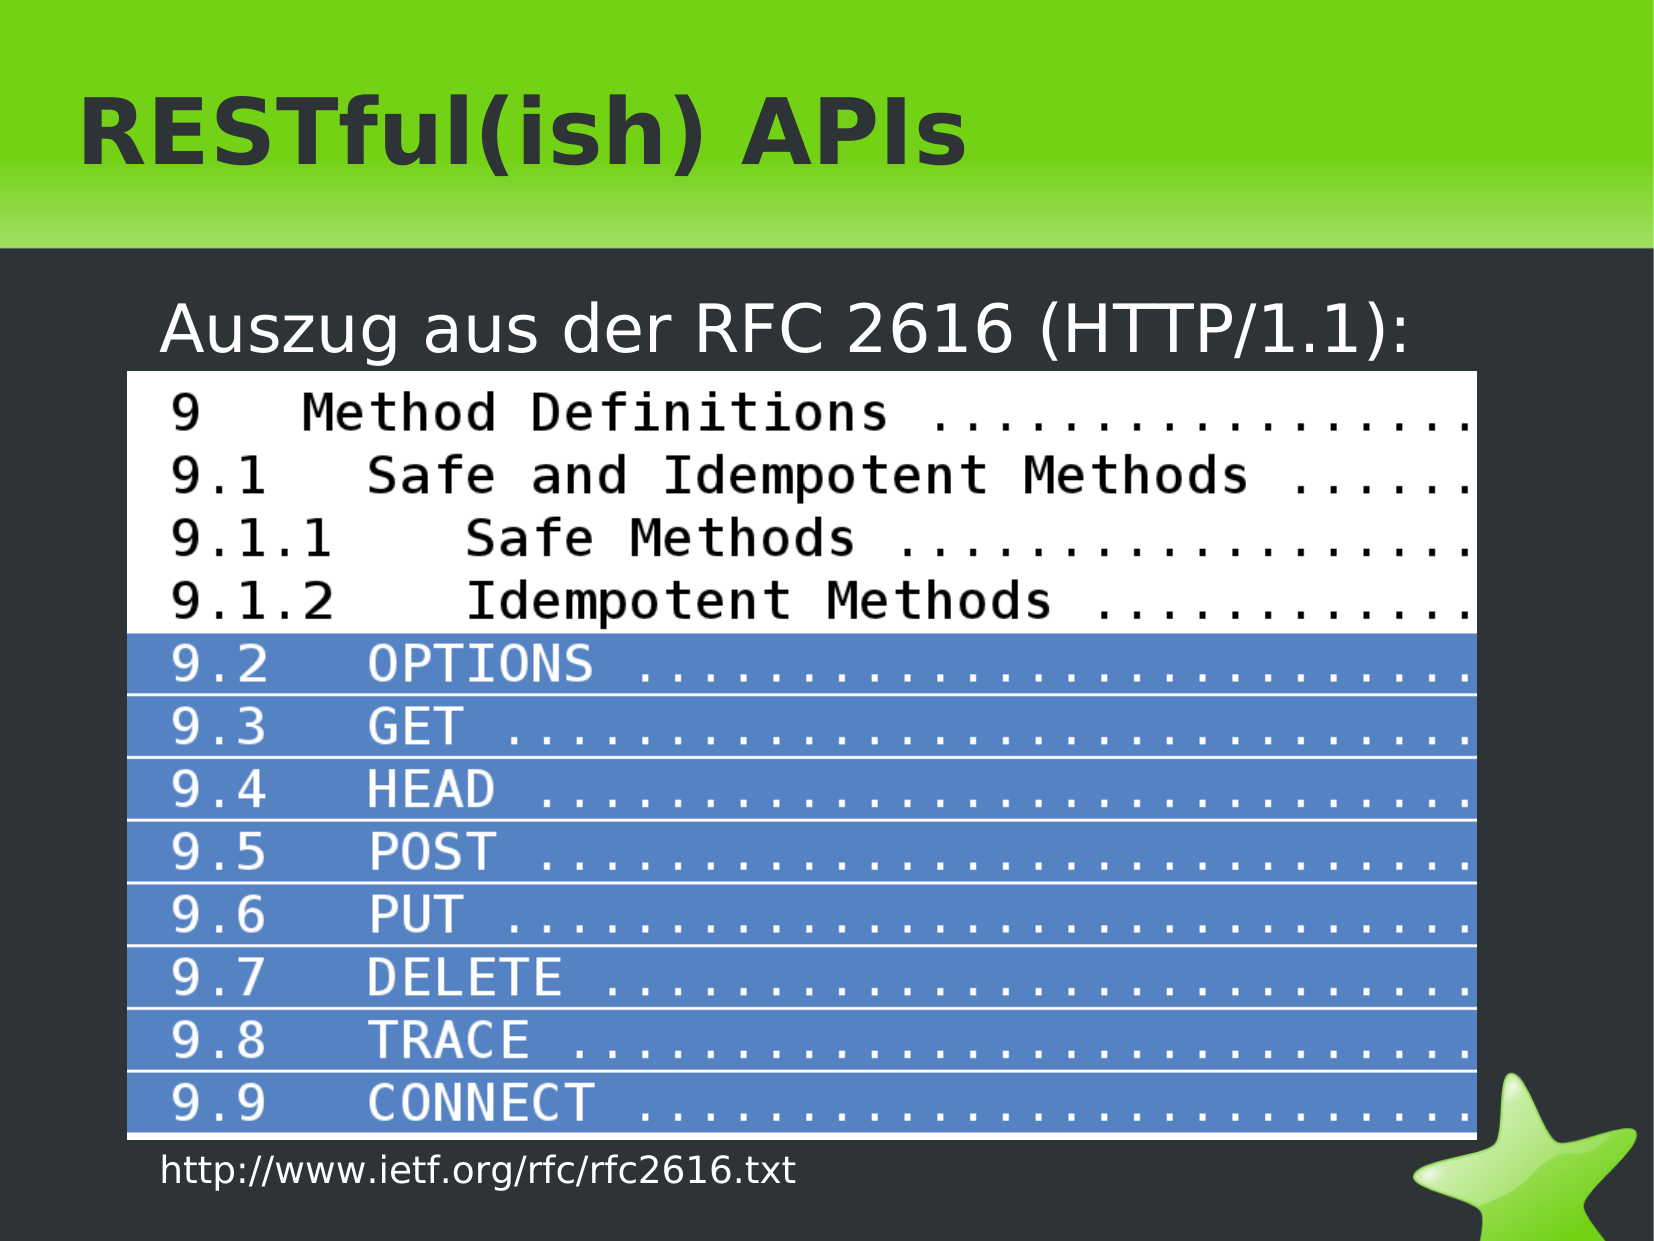

# RESTful(ish) APIs
Auszug aus der RFC 2616 (HTTP/1.1):
http://www.ietf.org/rfc/rfc2616.txt